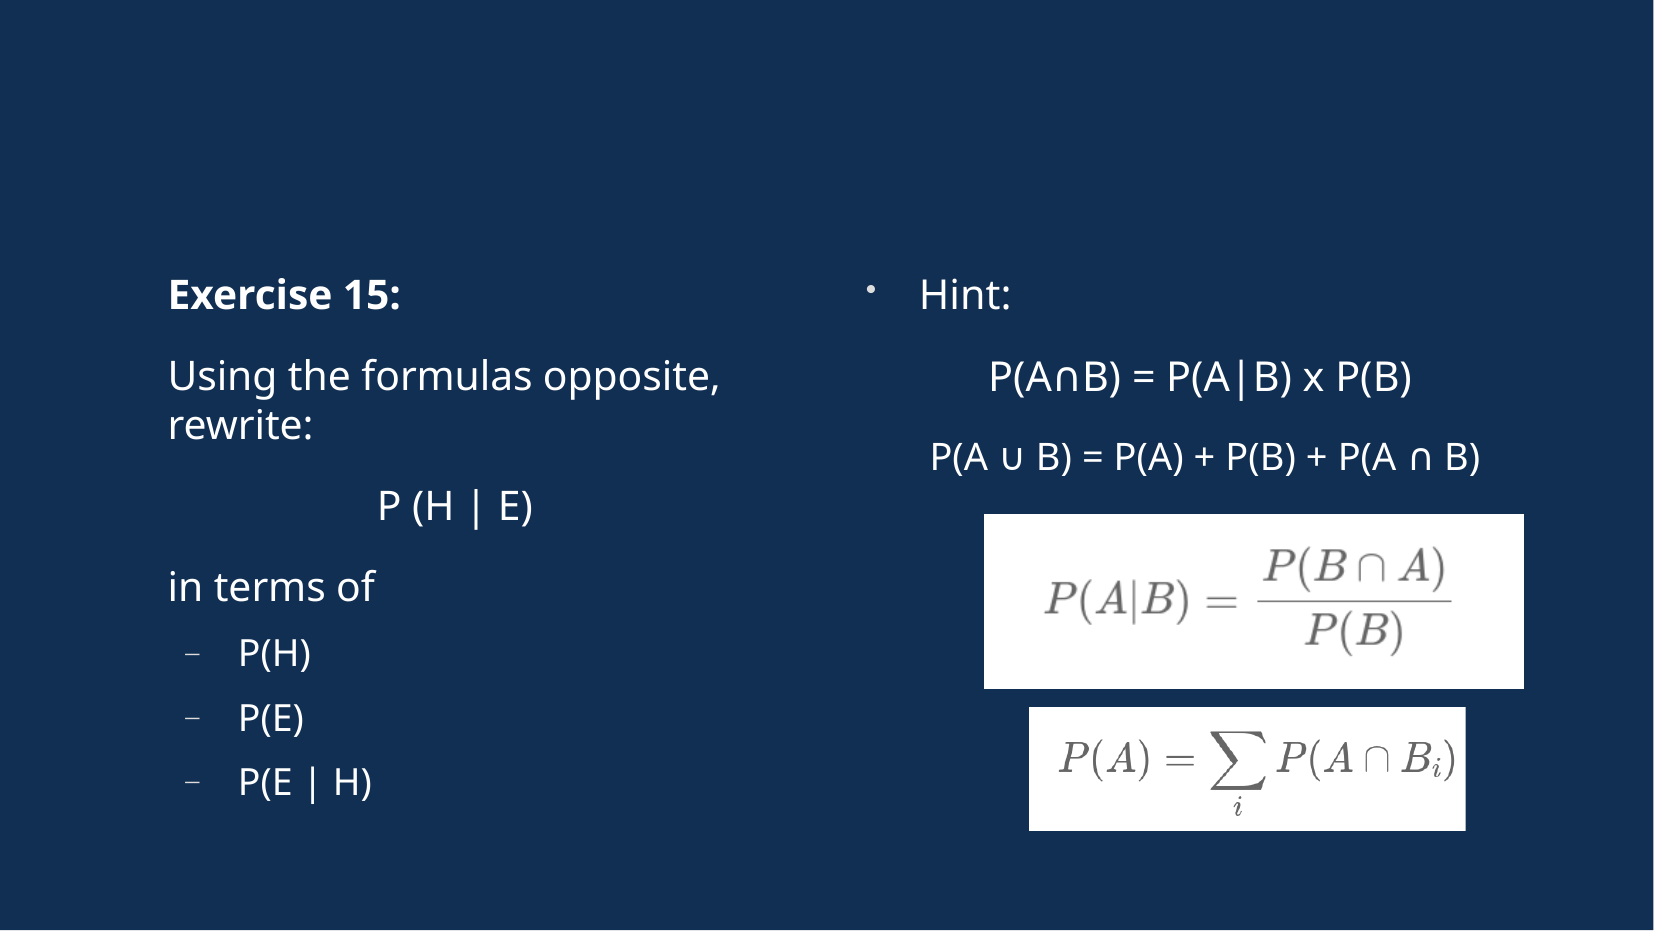

#
Exercise 15:
Using the formulas opposite, rewrite:
P (H | E)
in terms of
P(H)
P(E)
P(E | H)
Hint:
P(A∩B) = P(A|B) x P(B)
P(A ∪ B) = P(A) + P(B) + P(A ∩ B)